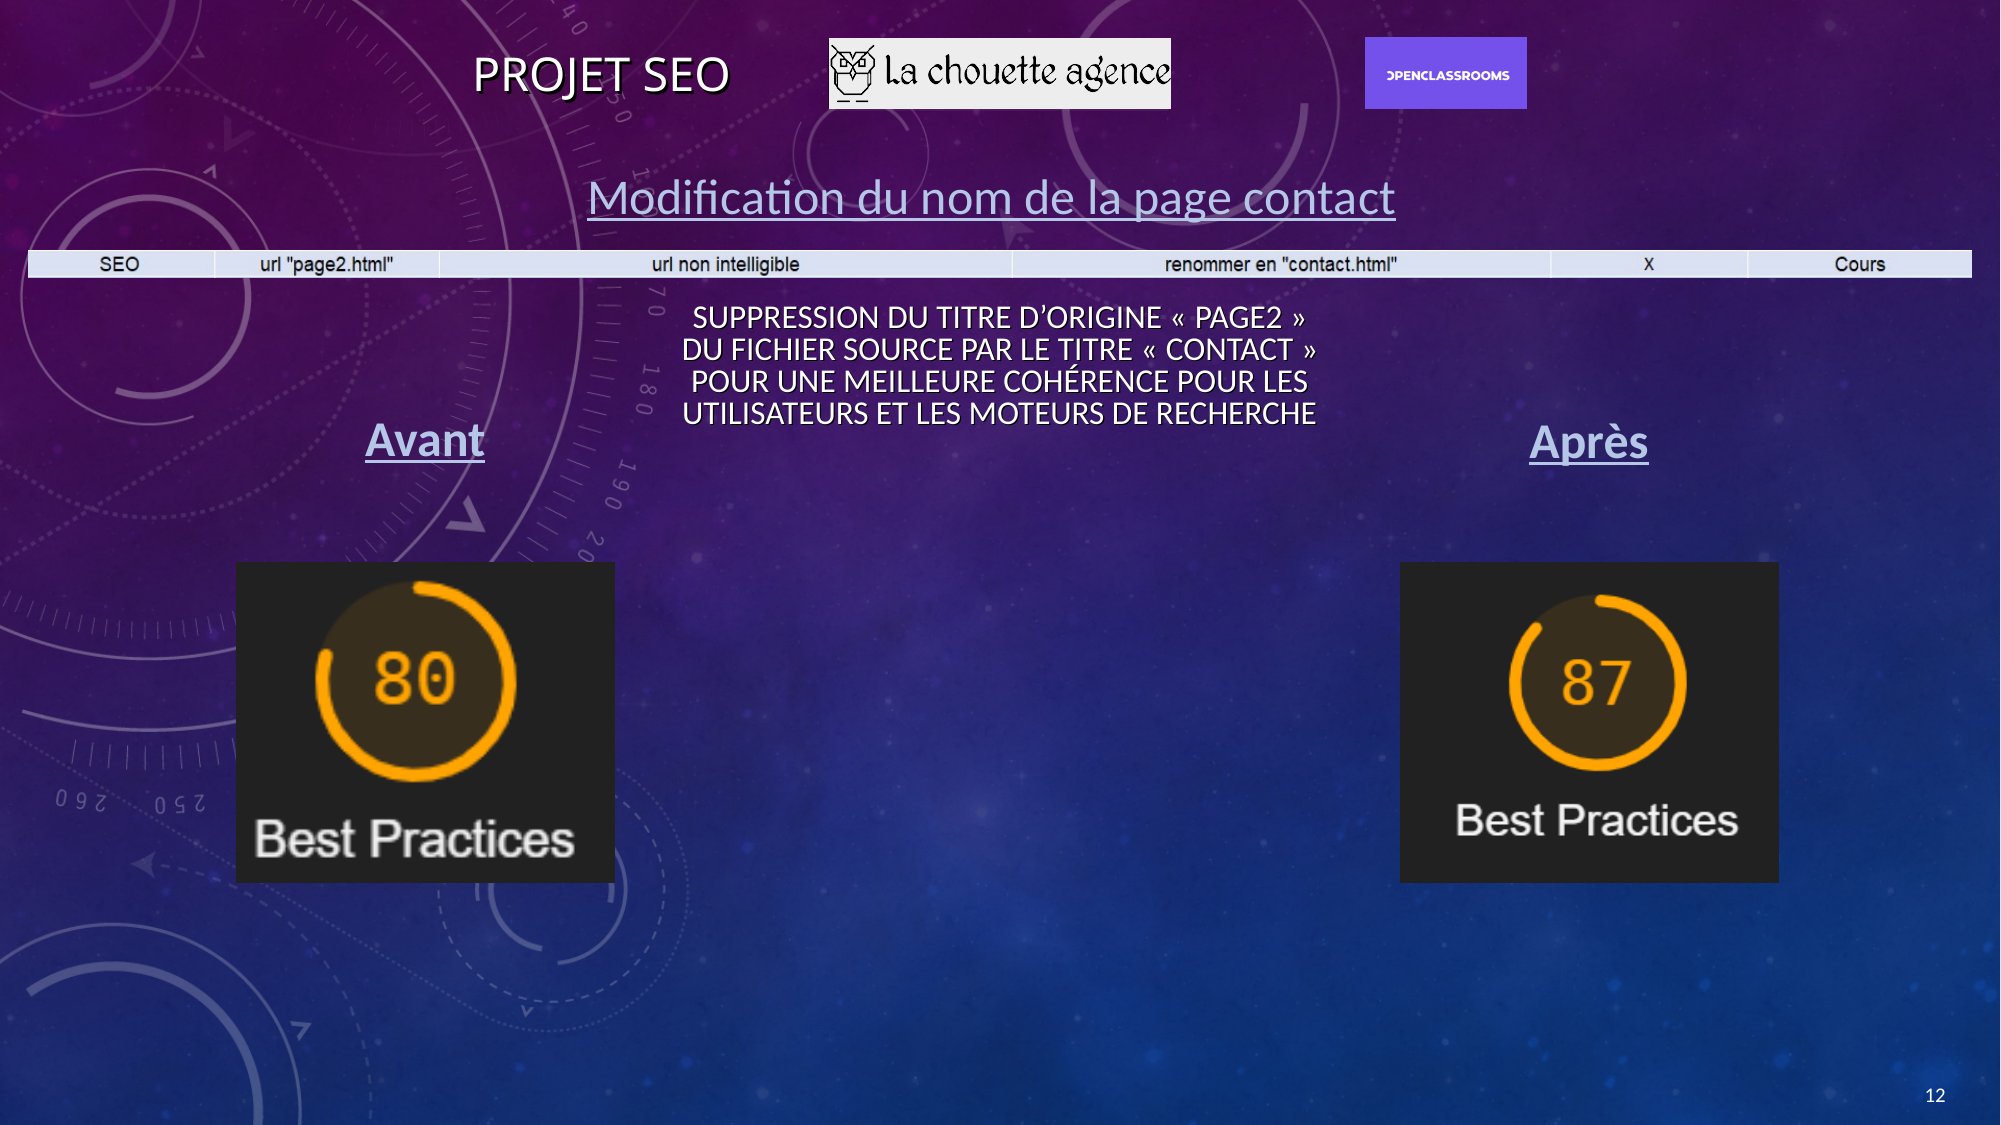

# Projet SEO					 avec
Modification du nom de la page contact
Suppression du titre d’origine « page2 » du fichier source par le titre « contact » pour une meilleure cohérence pour les utilisateurs et les moteurs de recherche
Avant
Après